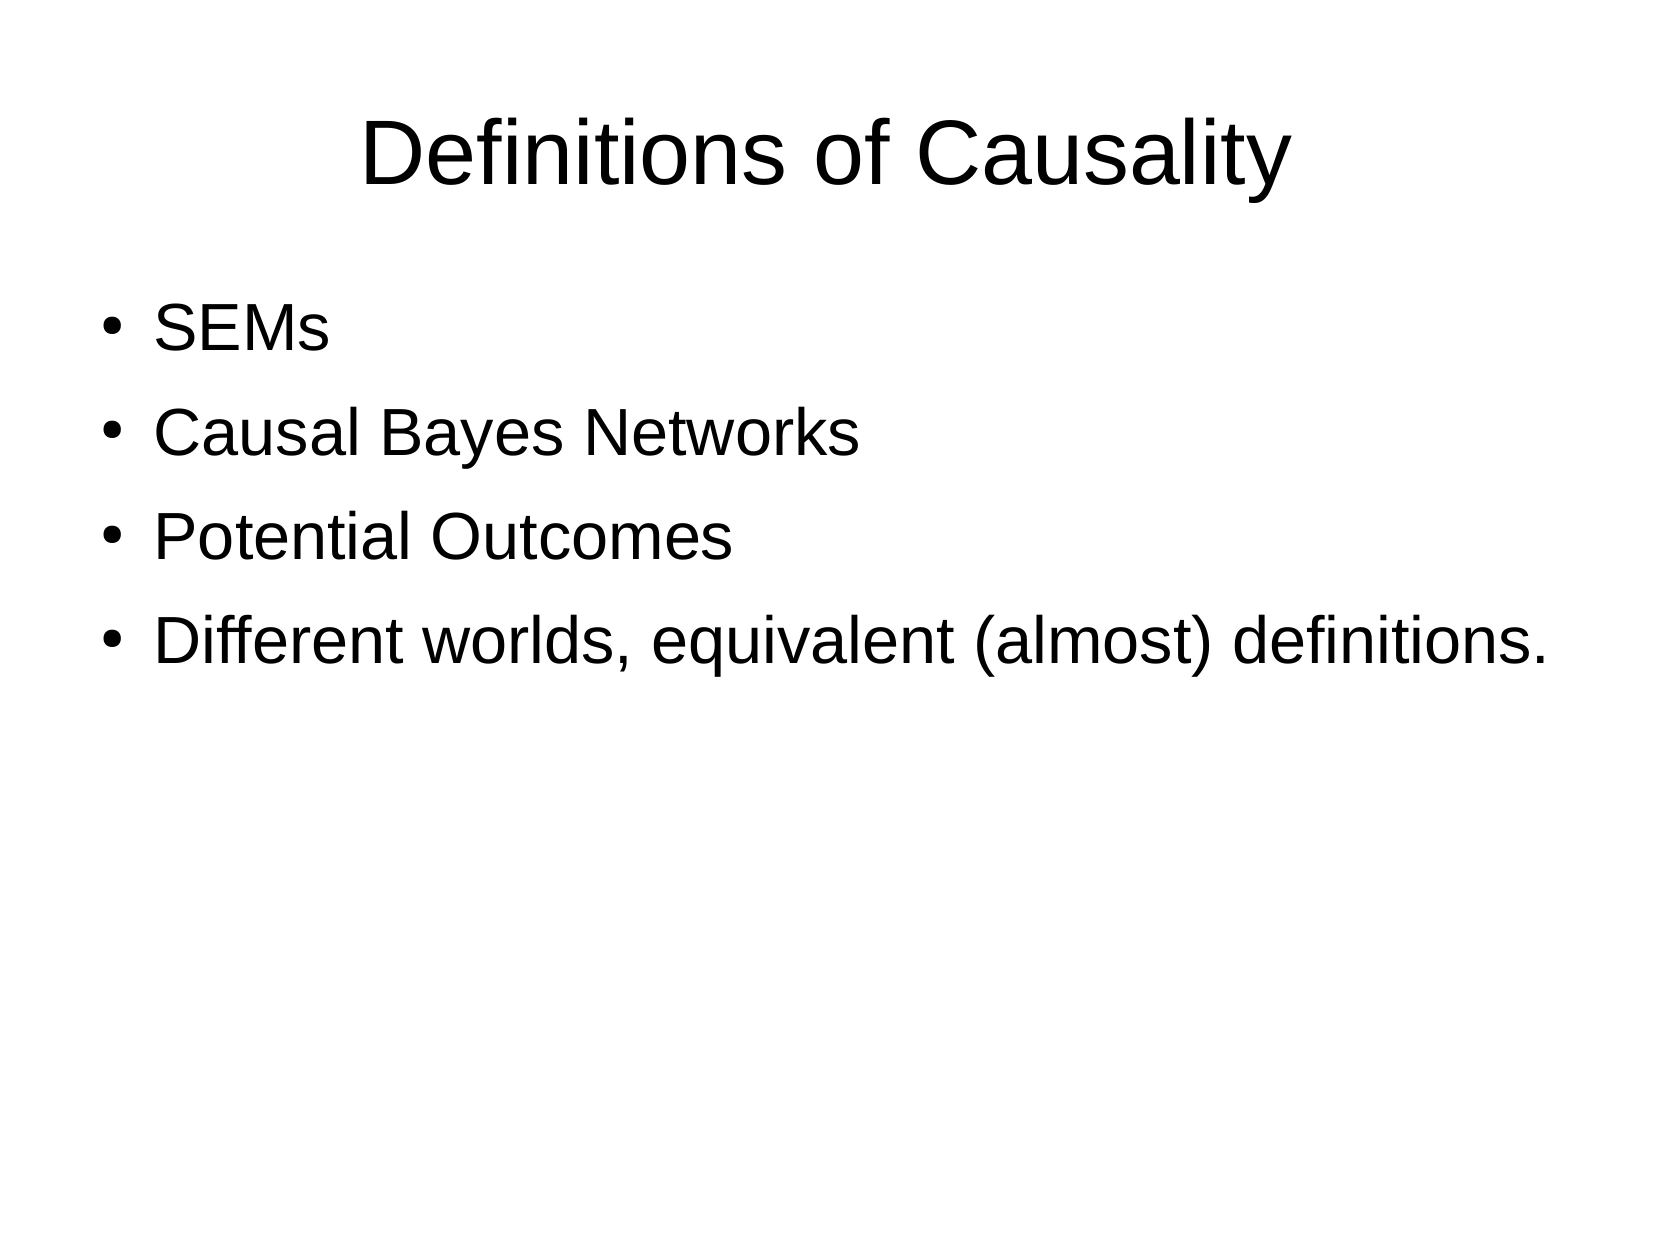

# Definitions of Causality
SEMs
Causal Bayes Networks
Potential Outcomes
Different worlds, equivalent (almost) definitions.